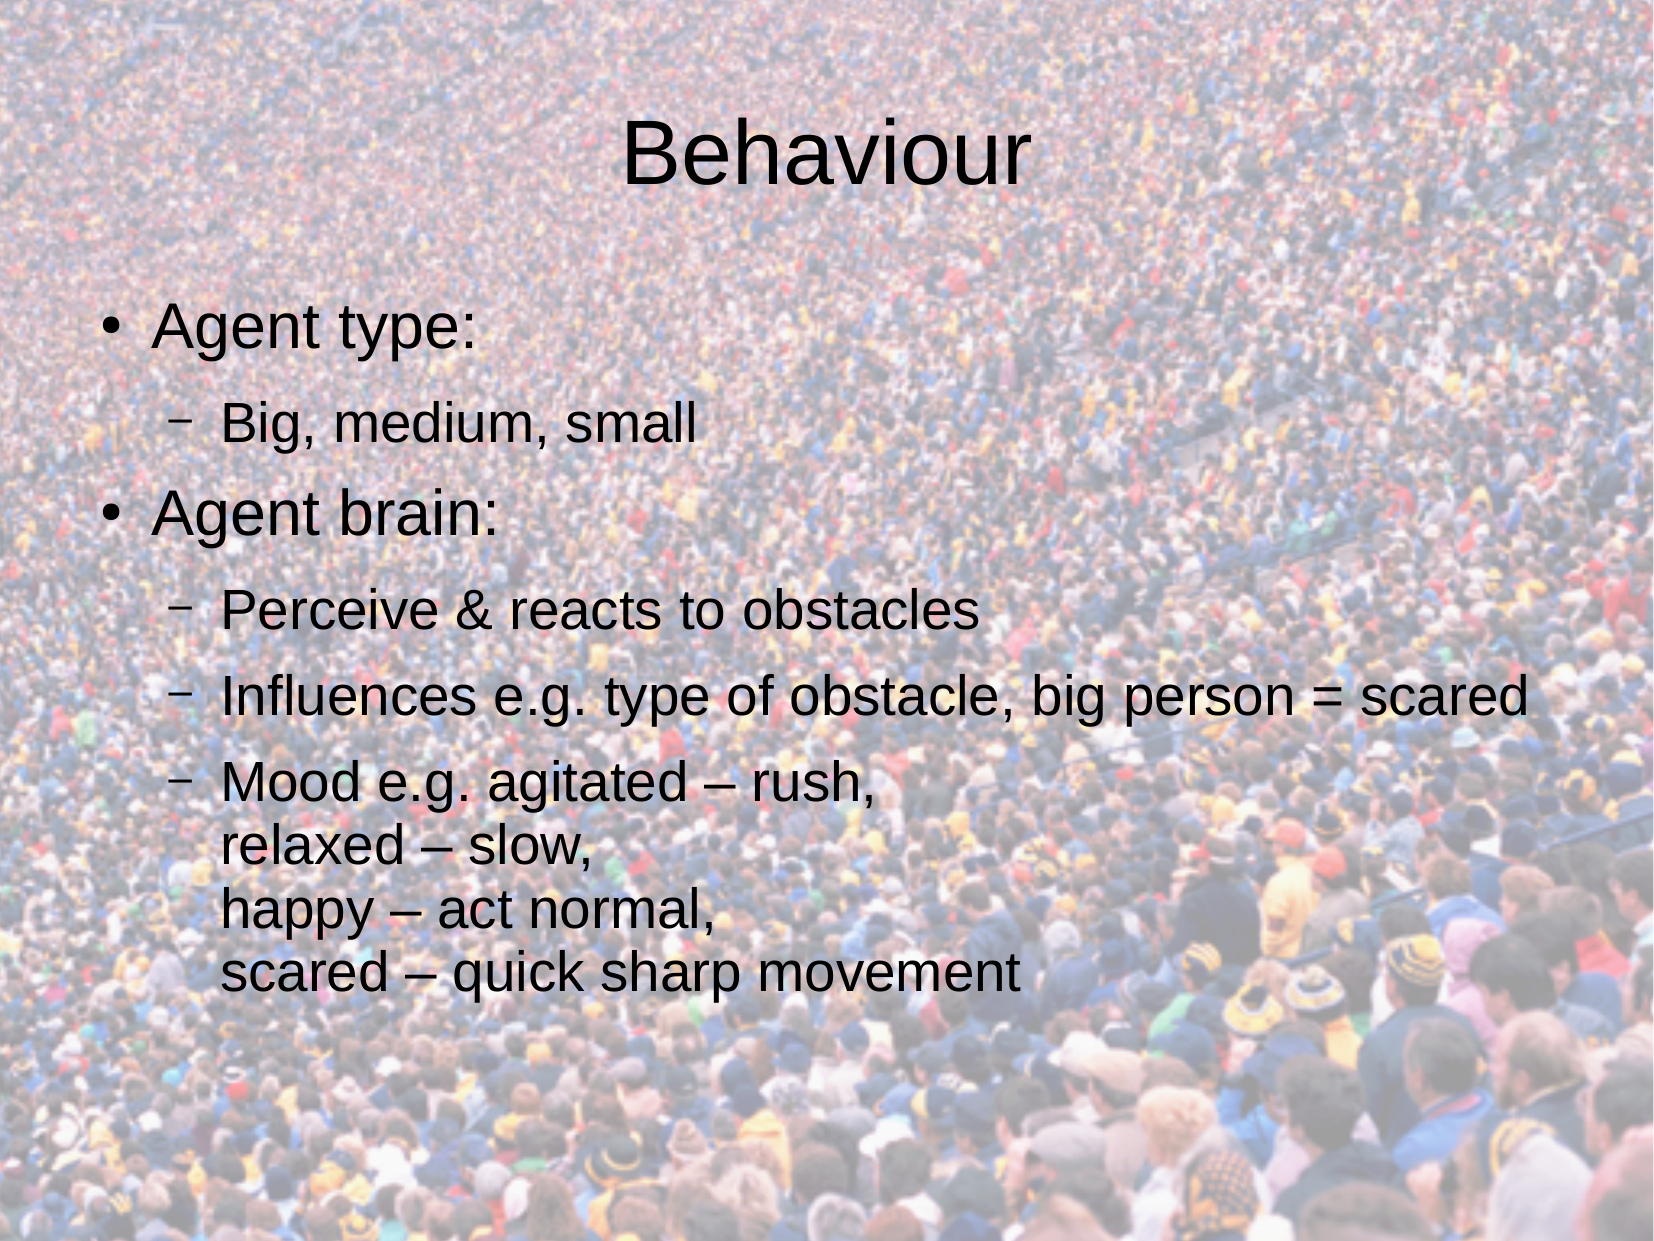

# Behaviour
Agent type:
Big, medium, small
Agent brain:
Perceive & reacts to obstacles
Influences e.g. type of obstacle, big person = scared
Mood e.g. agitated – rush,
relaxed – slow,
happy – act normal,
scared – quick sharp movement